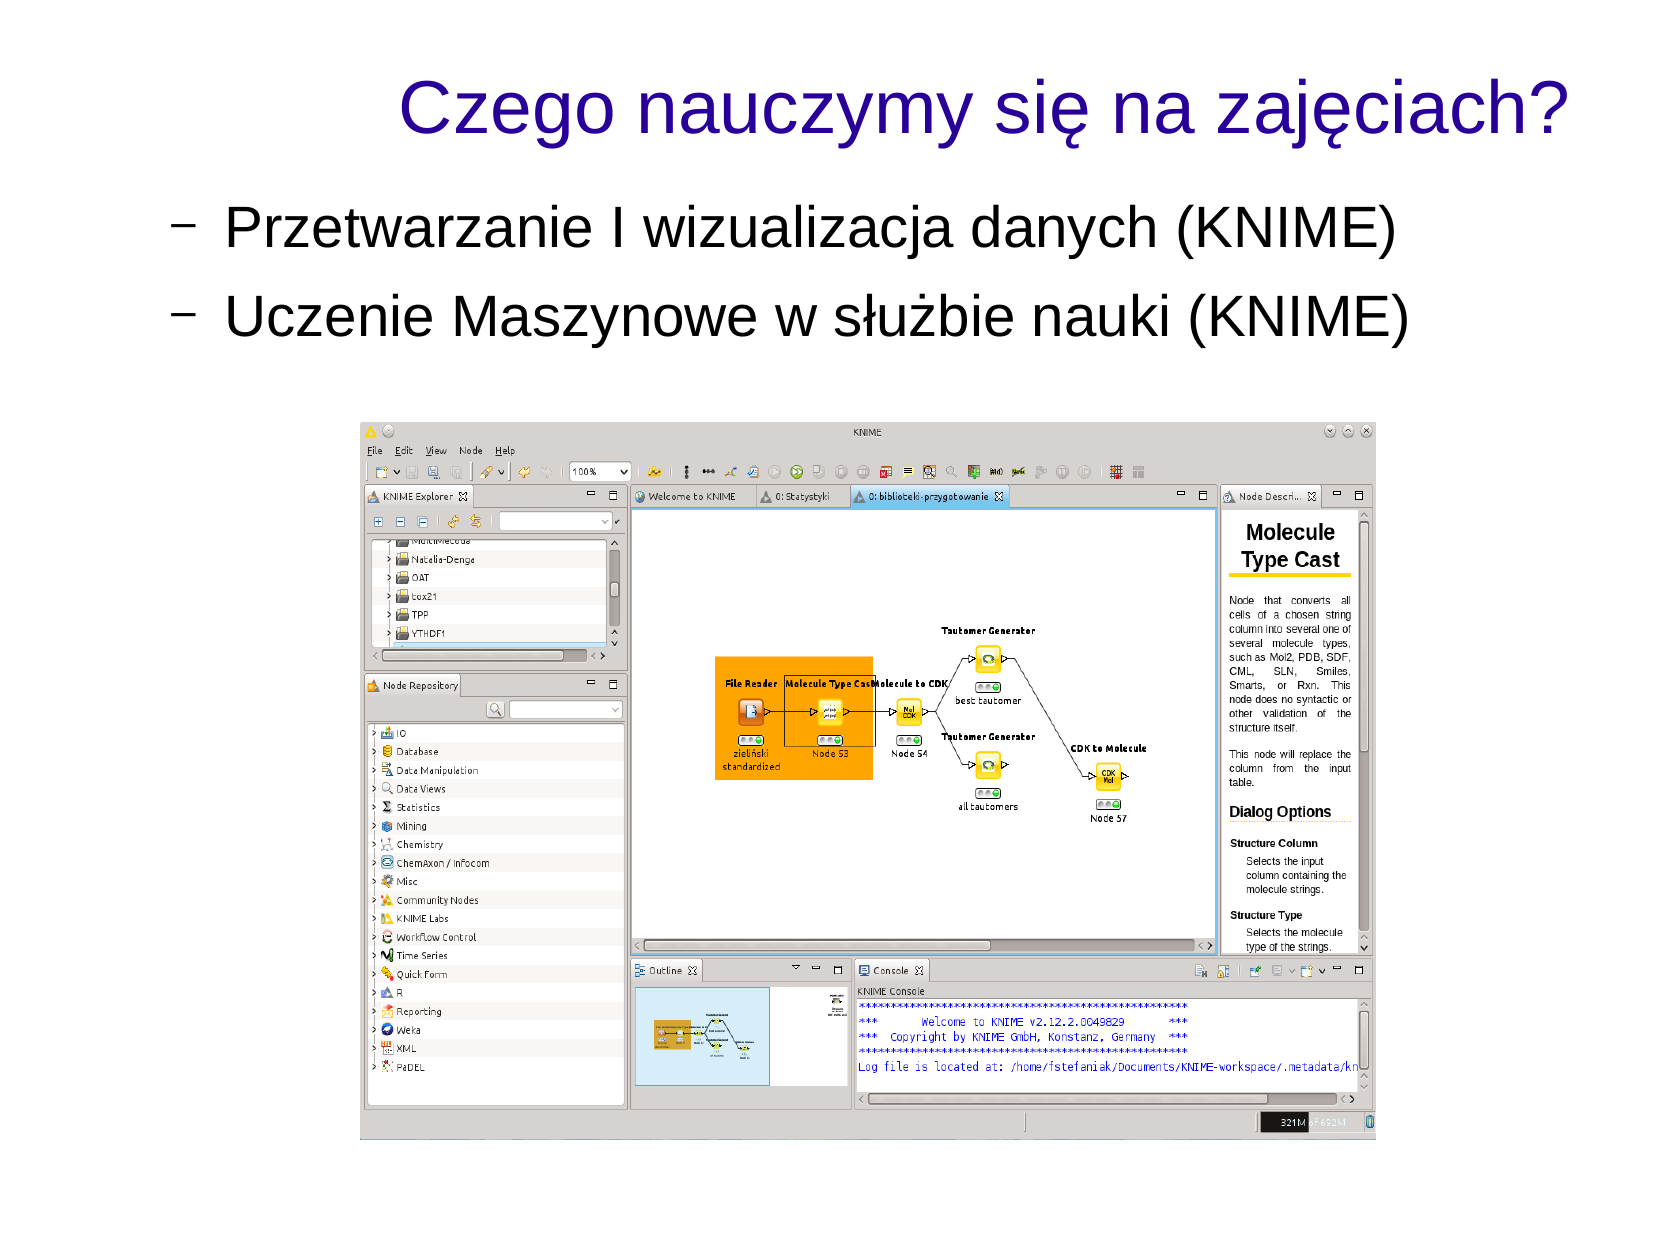

# Czego nauczymy się na zajęciach?
Przetwarzanie I wizualizacja danych (KNIME)
Uczenie Maszynowe w służbie nauki (KNIME)